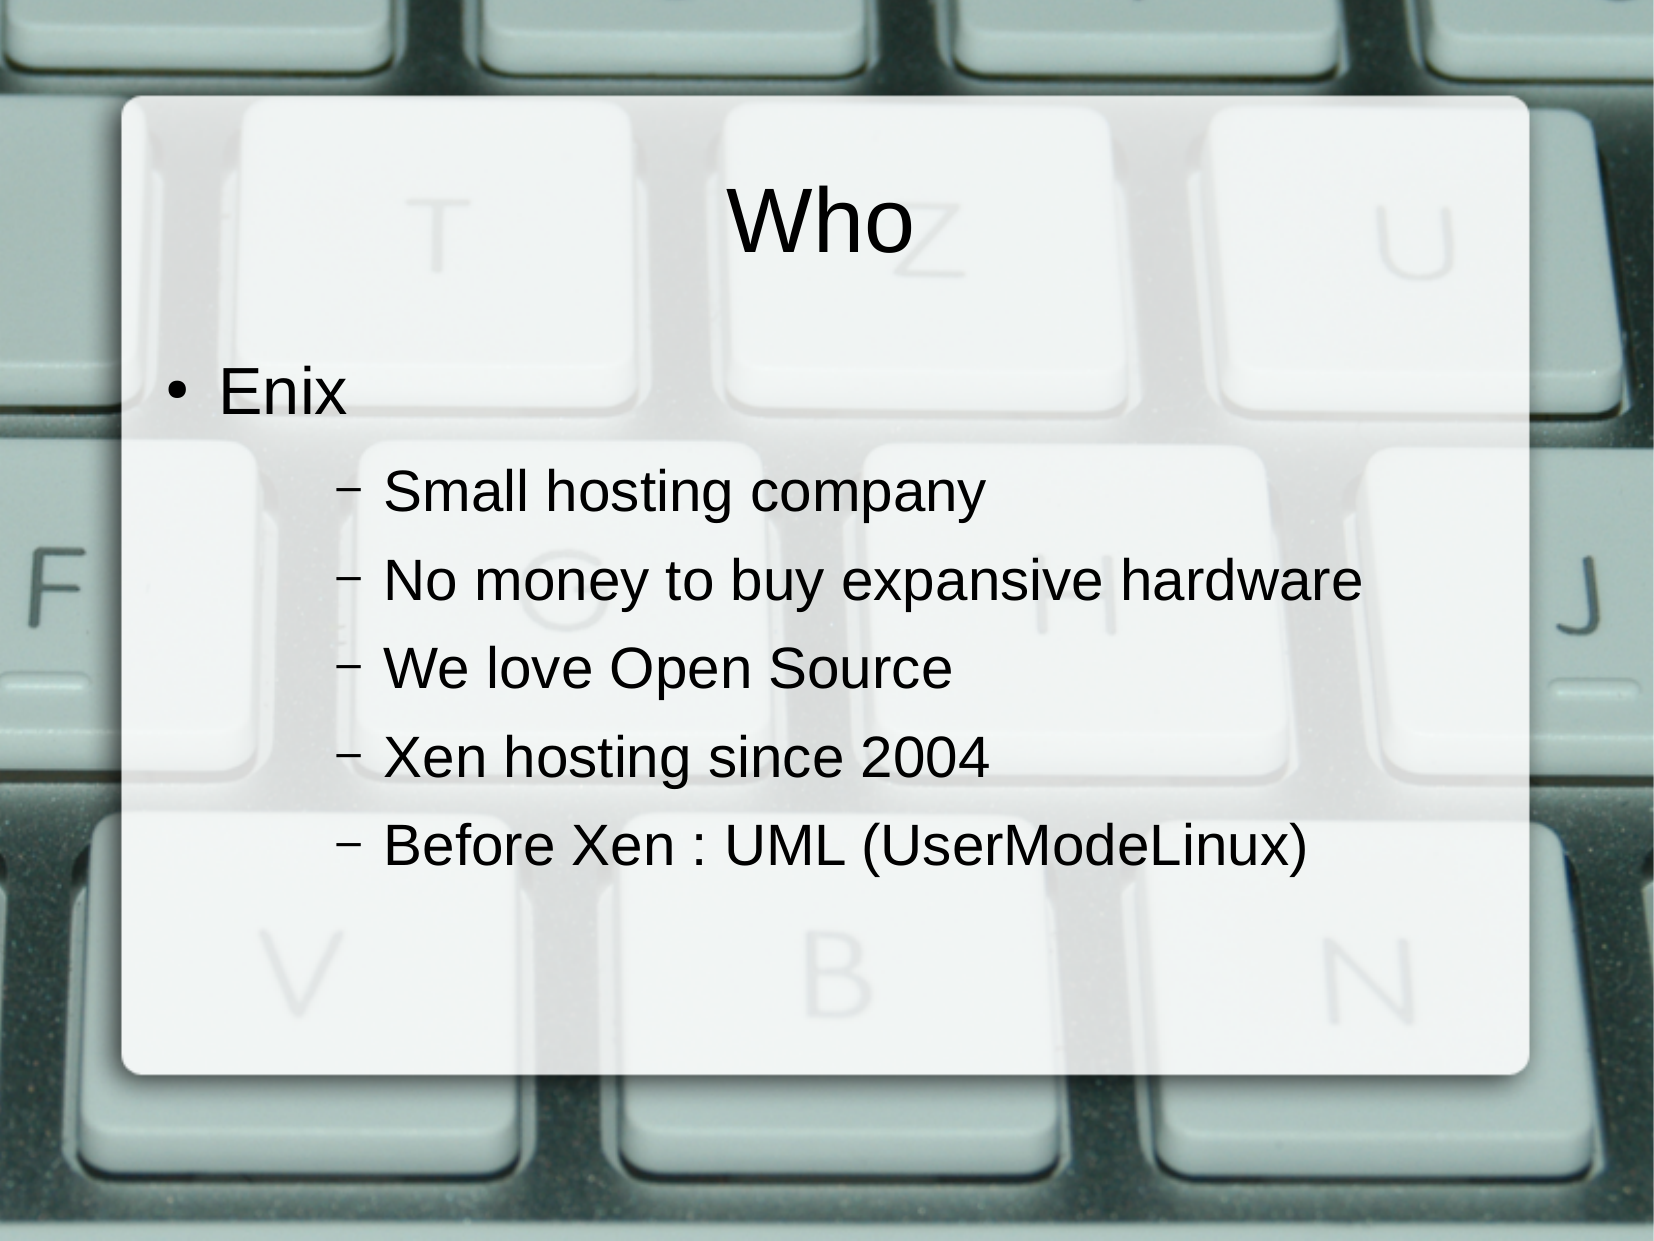

# Who
Enix
Small hosting company
No money to buy expansive hardware
We love Open Source
Xen hosting since 2004
Before Xen : UML (UserModeLinux)